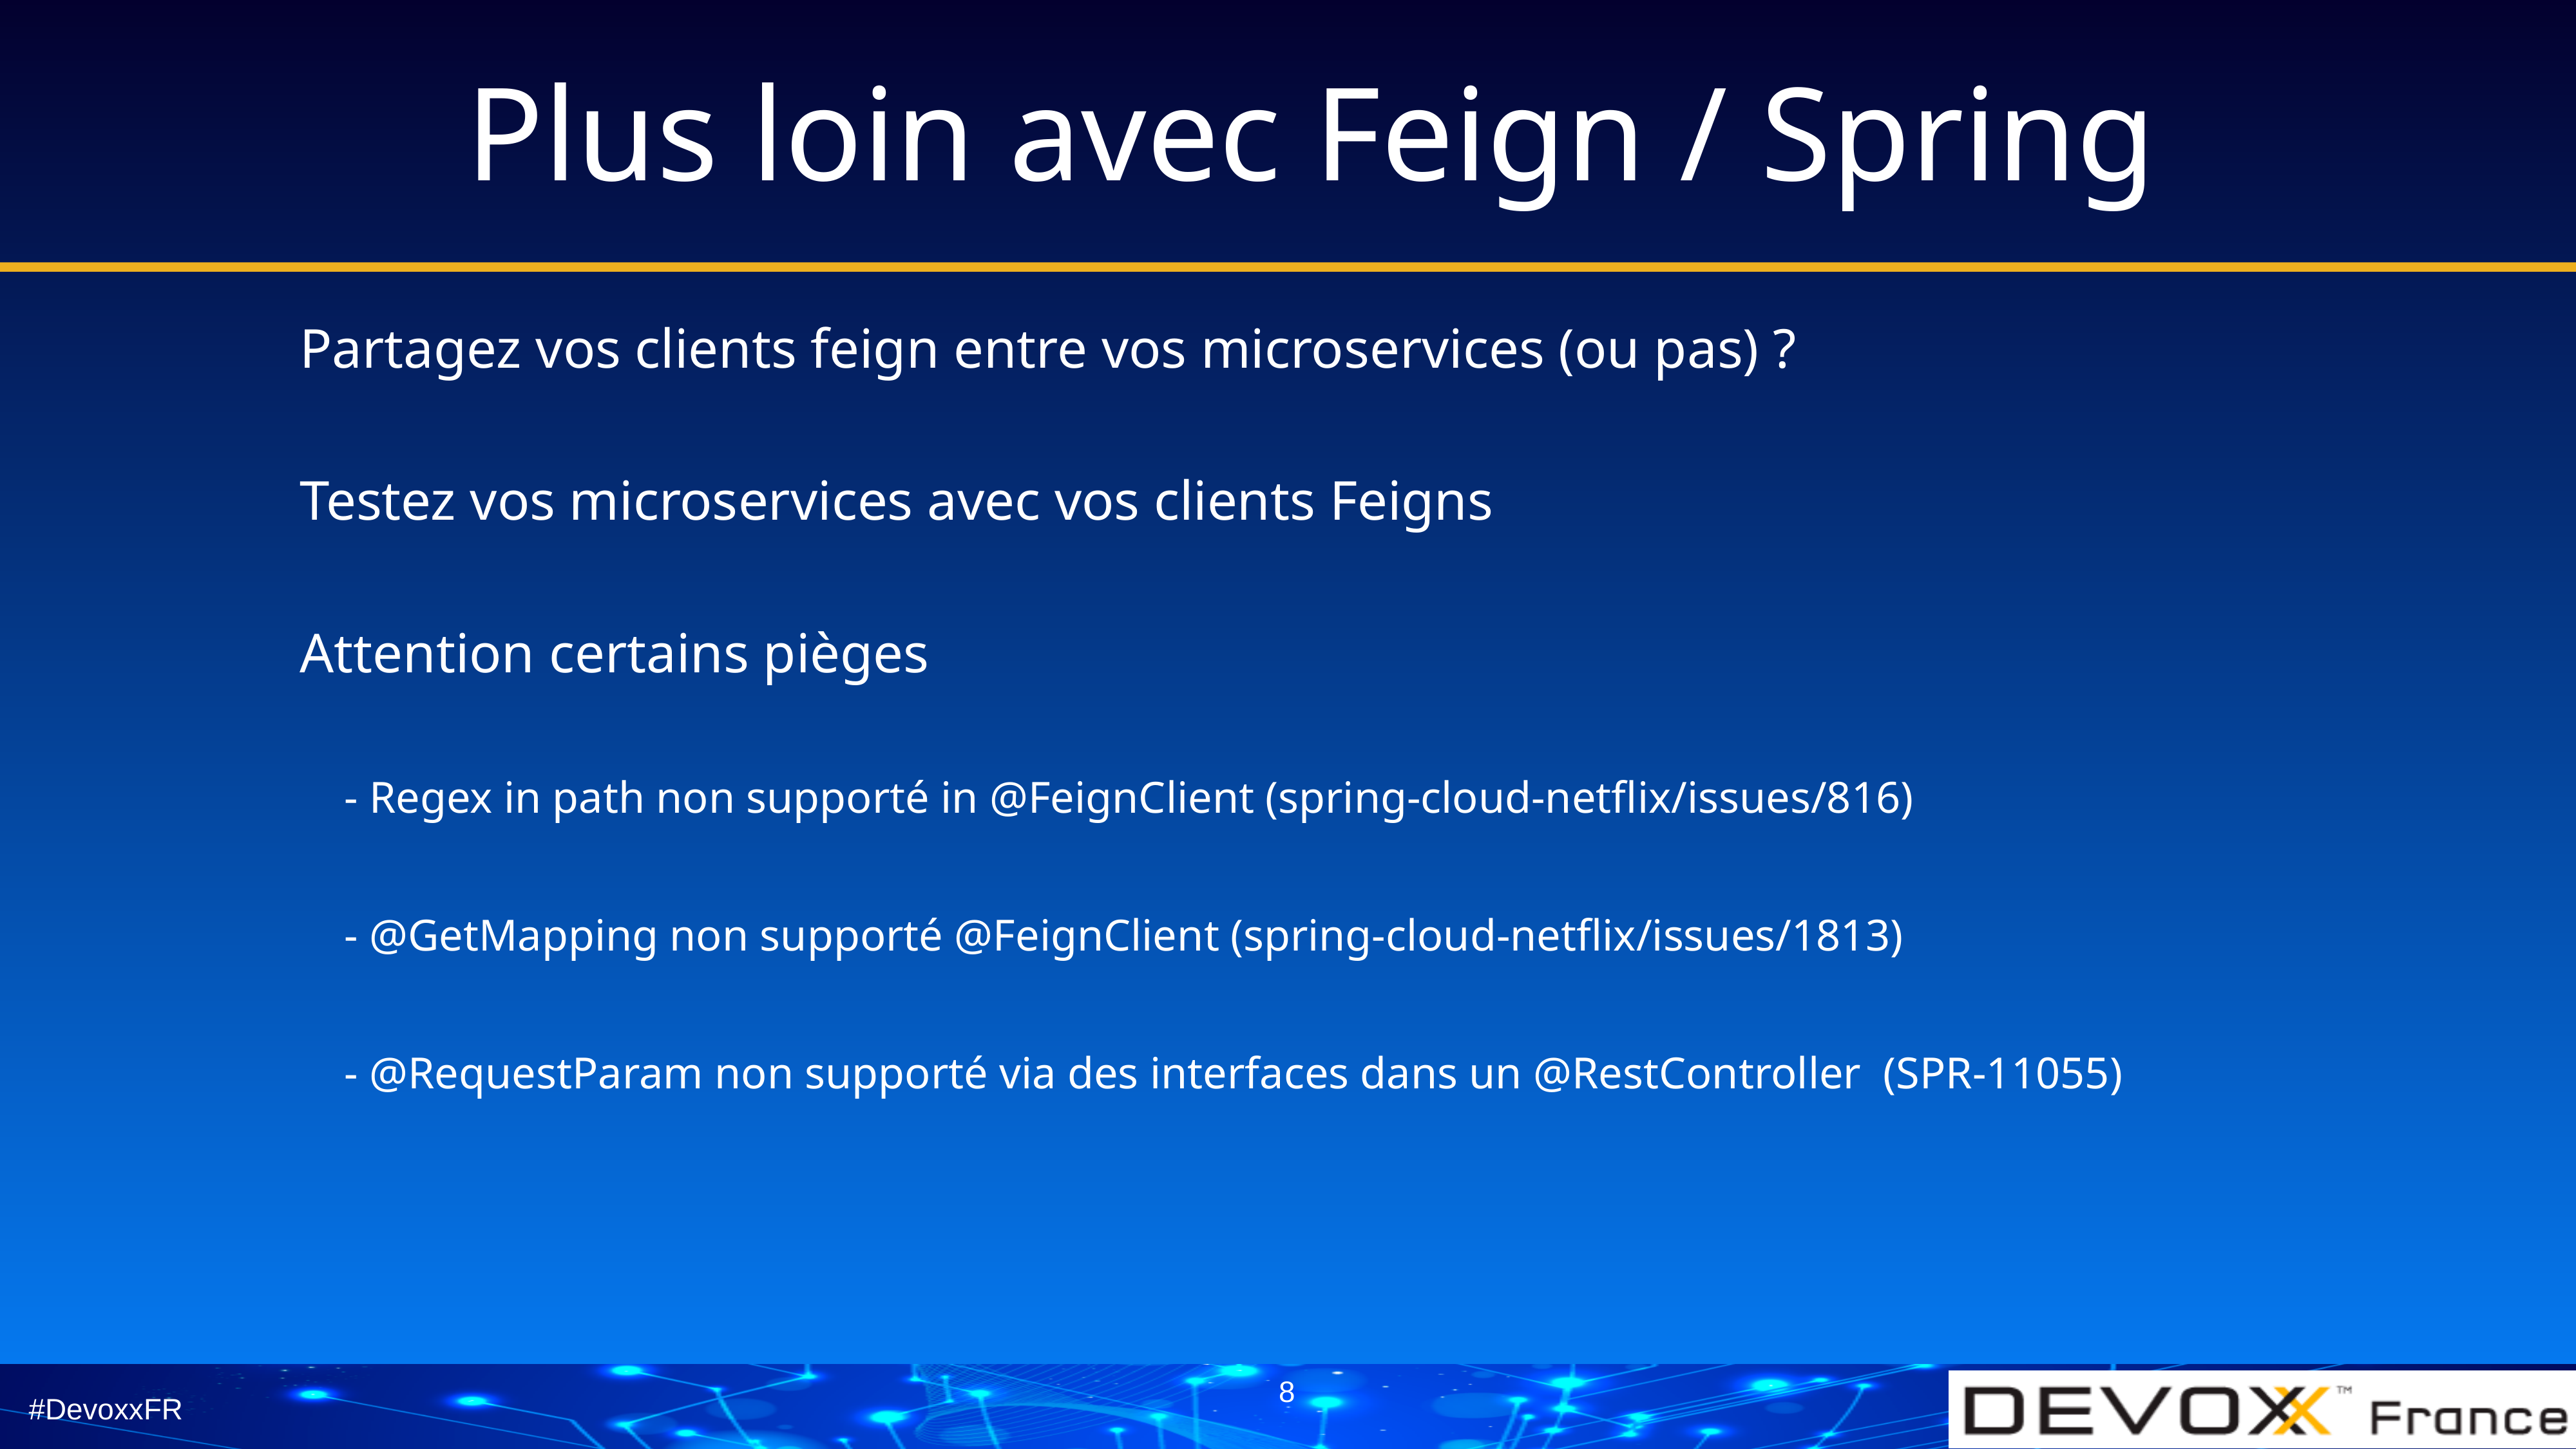

# Plus loin avec Feign / Spring
Partagez vos clients feign entre vos microservices (ou pas) ?
Testez vos microservices avec vos clients Feigns
Attention certains pièges
 - Regex in path non supporté in @FeignClient (spring-cloud-netflix/issues/816)
 - @GetMapping non supporté @FeignClient (spring-cloud-netflix/issues/1813)
 - @RequestParam non supporté via des interfaces dans un @RestController (SPR-11055)
8